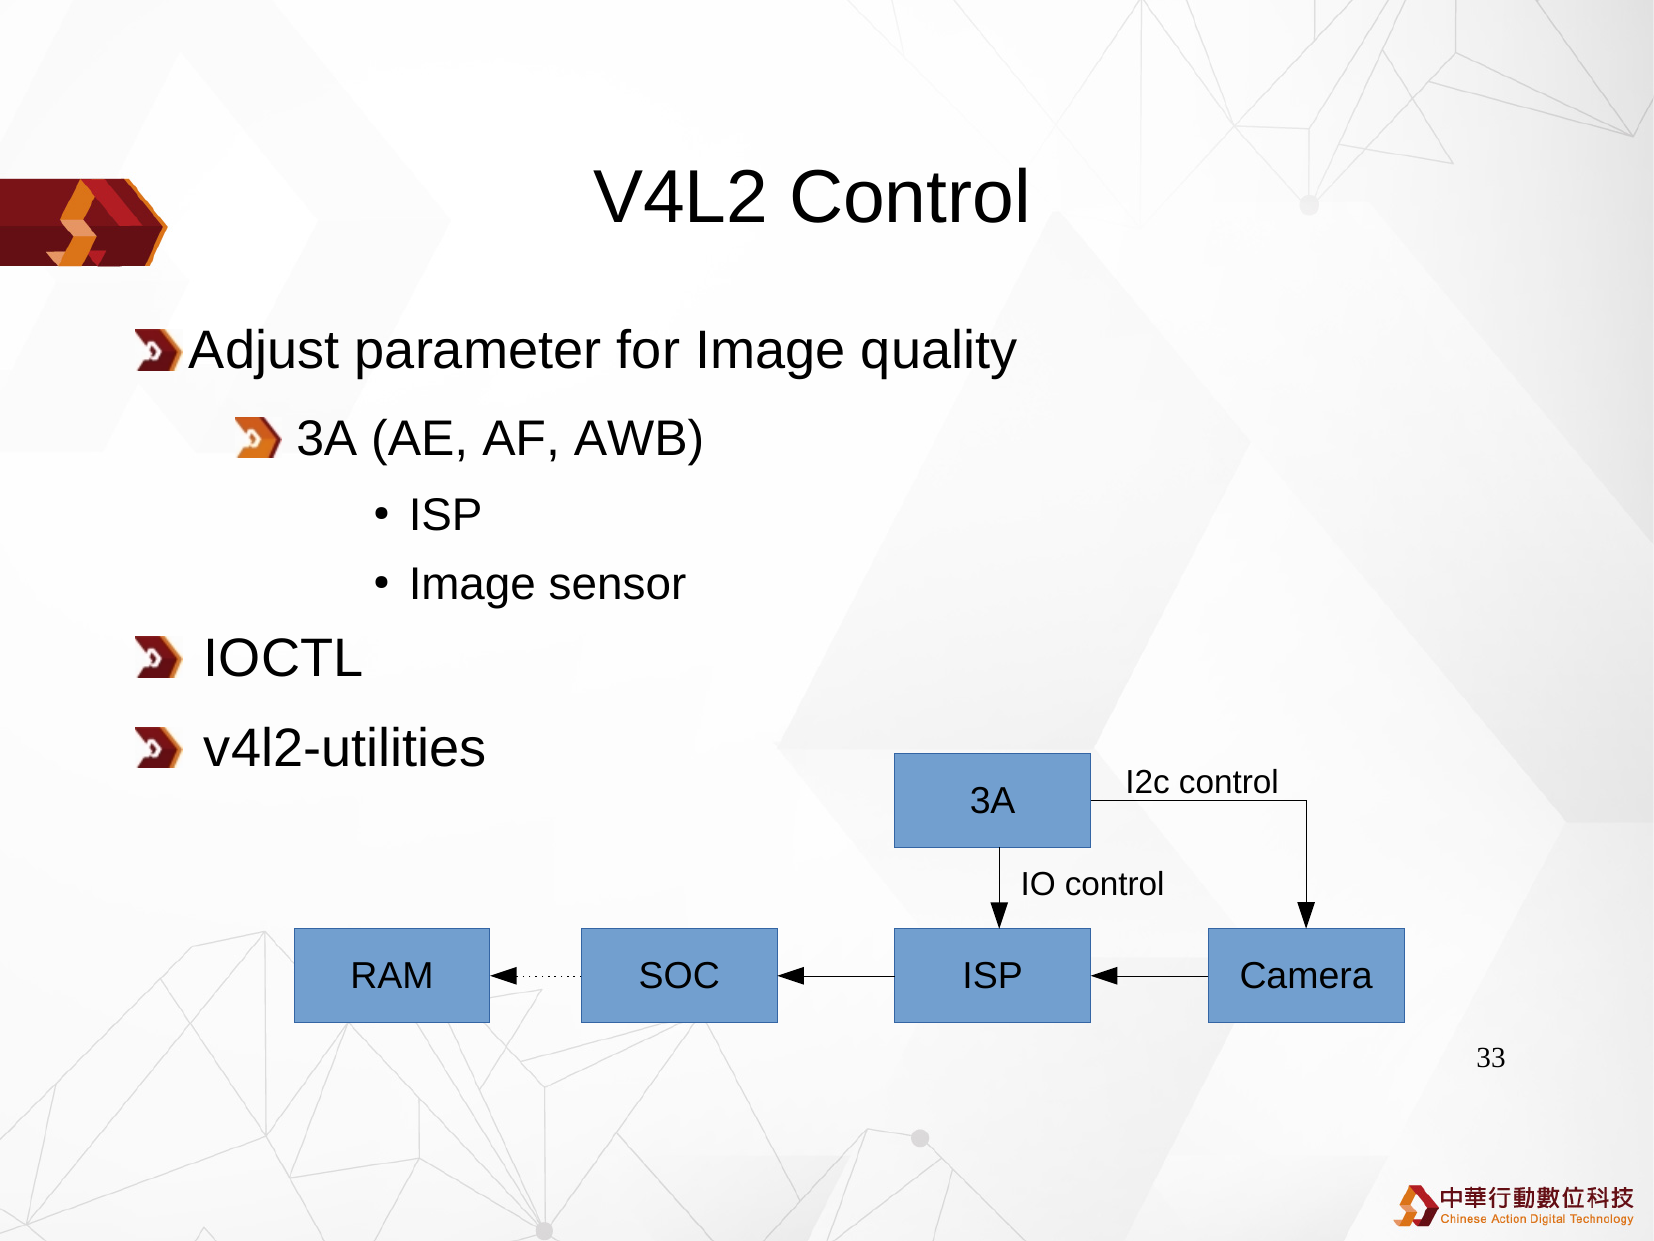

# V4L2 Control
Adjust parameter for Image quality
 3A (AE, AF, AWB)
ISP
Image sensor
 IOCTL
 v4l2-utilities
3A
I2c control
IO control
RAM
SOC
ISP
Camera
33